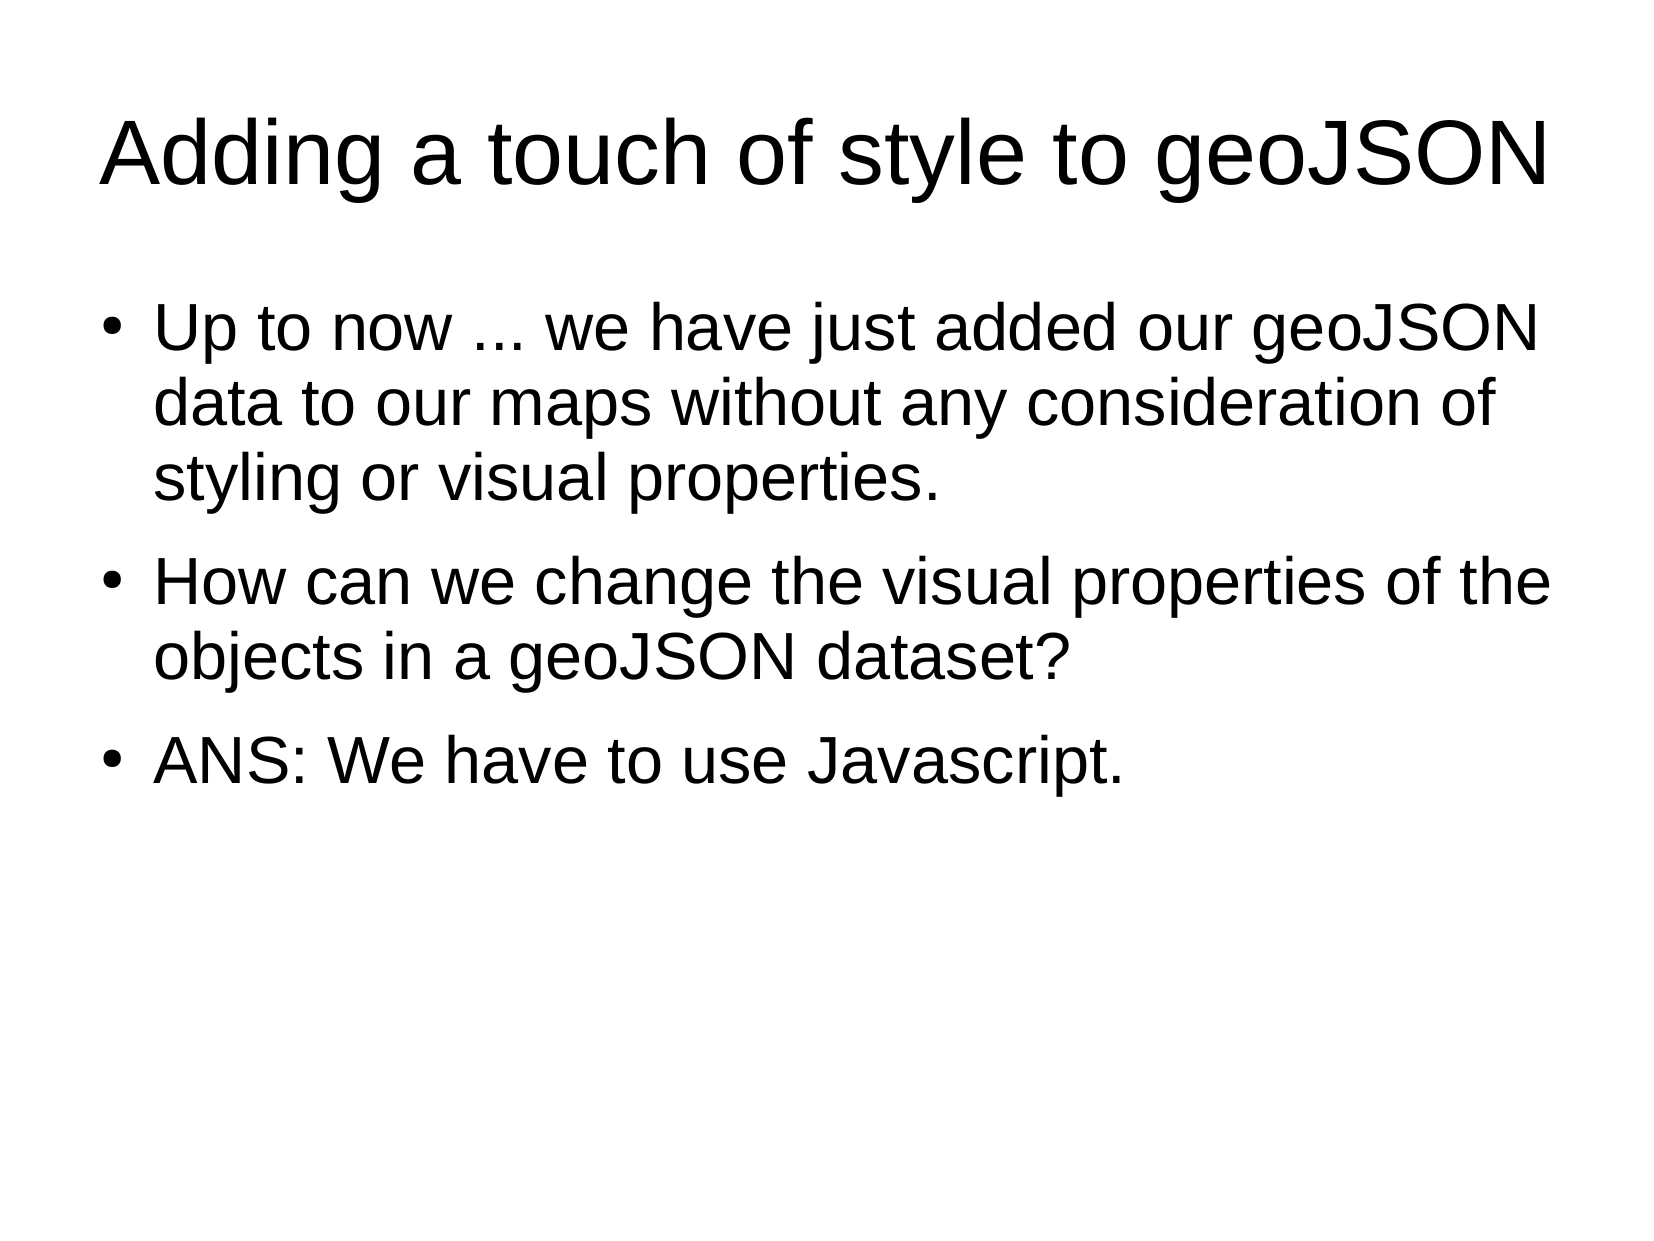

# Adding a touch of style to geoJSON
Up to now ... we have just added our geoJSON data to our maps without any consideration of styling or visual properties.
How can we change the visual properties of the objects in a geoJSON dataset?
ANS: We have to use Javascript.